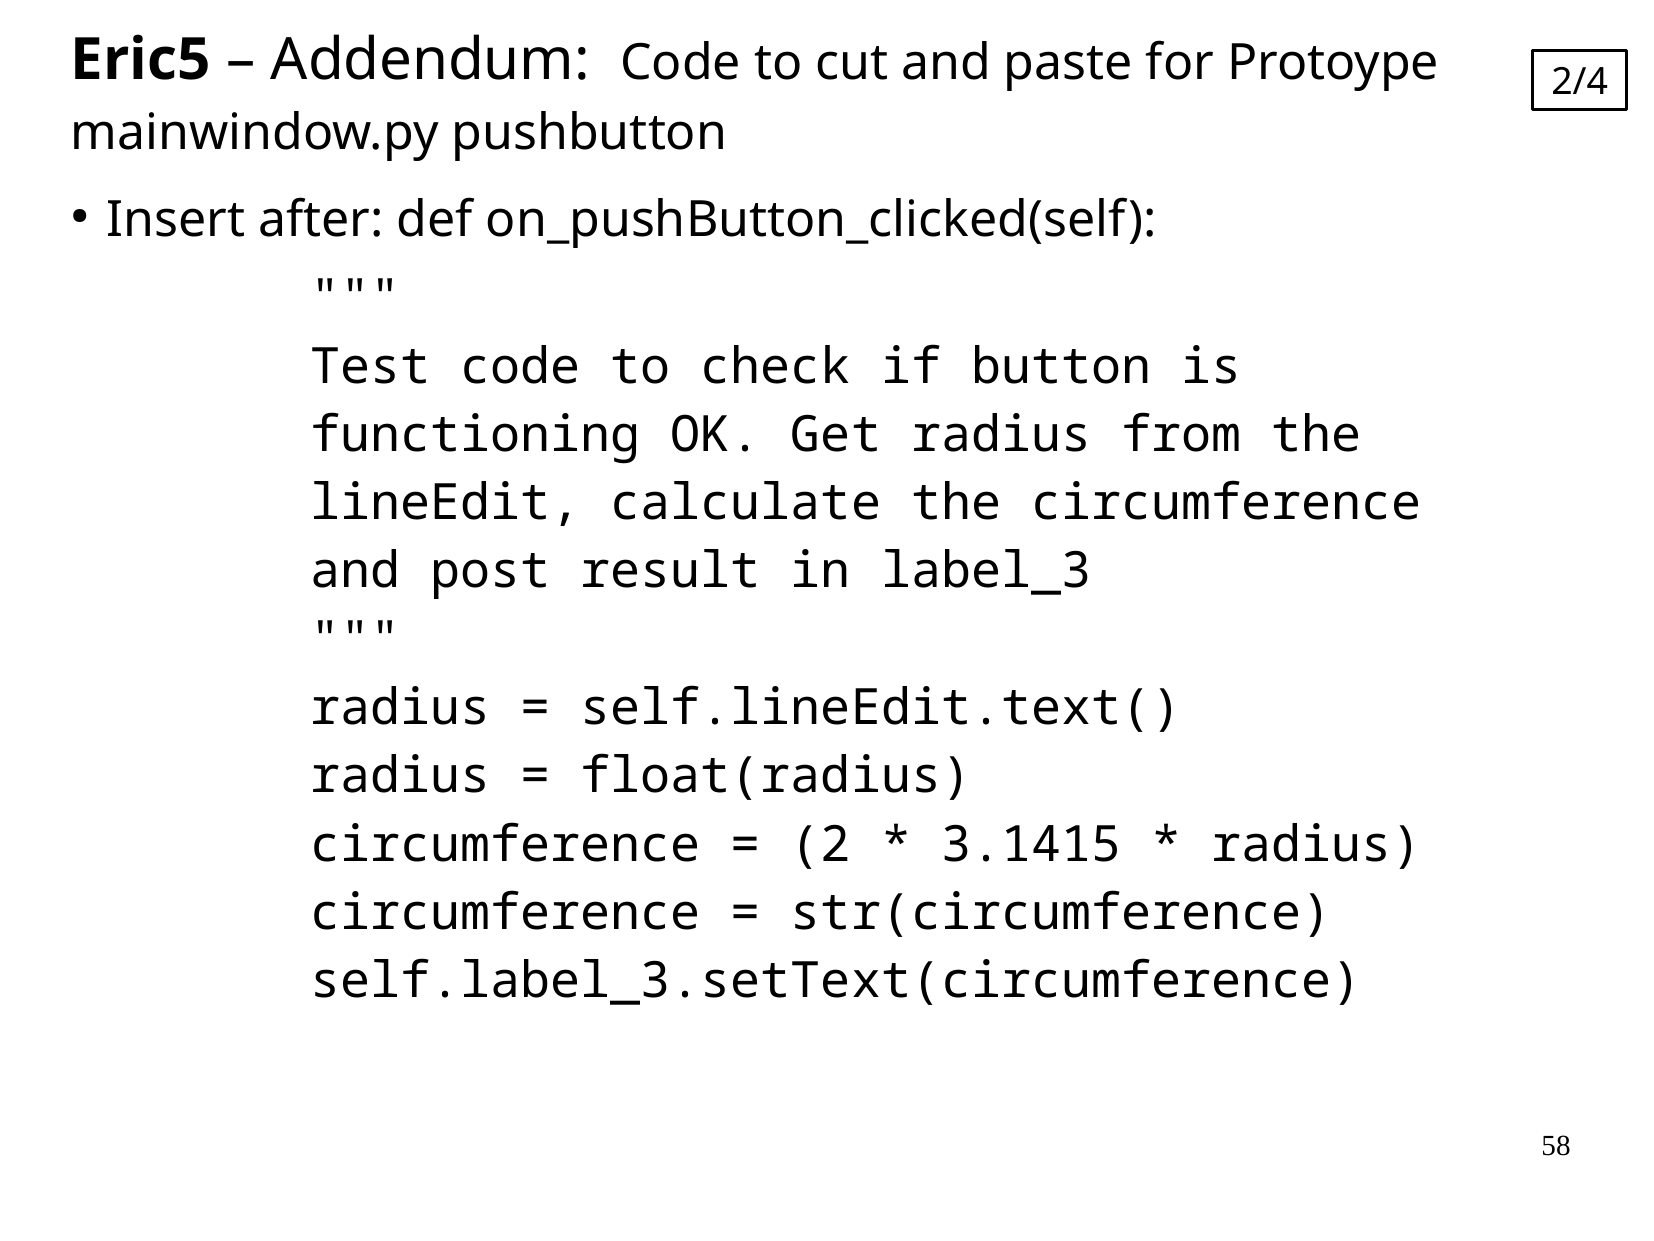

# Eric5 – Addendum: Code to cut and paste for Protoype mainwindow.py pushbutton
2/4
Insert after: def on_pushButton_clicked(self):
 """
 Test code to check if button is
 functioning OK. Get radius from the
 lineEdit, calculate the circumference
 and post result in label_3
 """
 radius = self.lineEdit.text()
 radius = float(radius)
 circumference = (2 * 3.1415 * radius)
 circumference = str(circumference)
 self.label_3.setText(circumference)
58